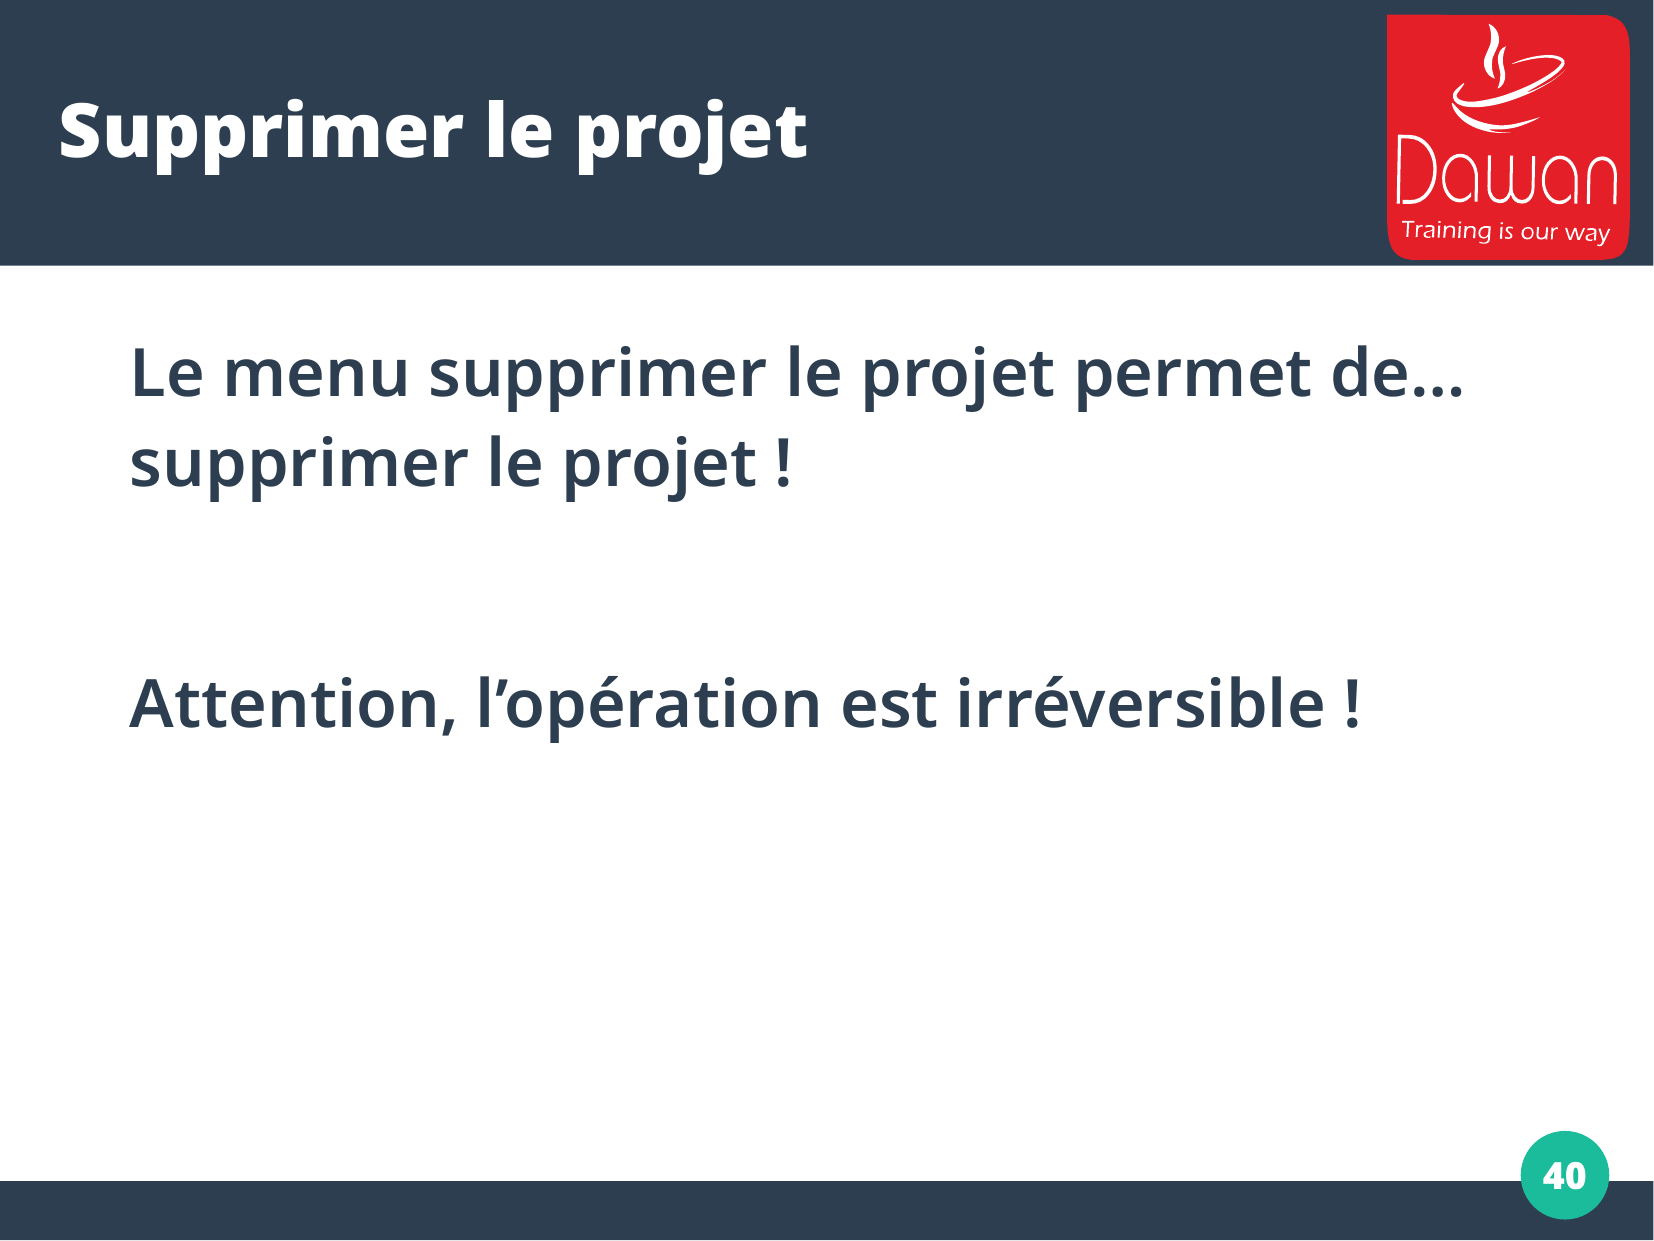

# Supprimer le projet
Le menu supprimer le projet permet de… supprimer le projet !
Attention, l’opération est irréversible !
40